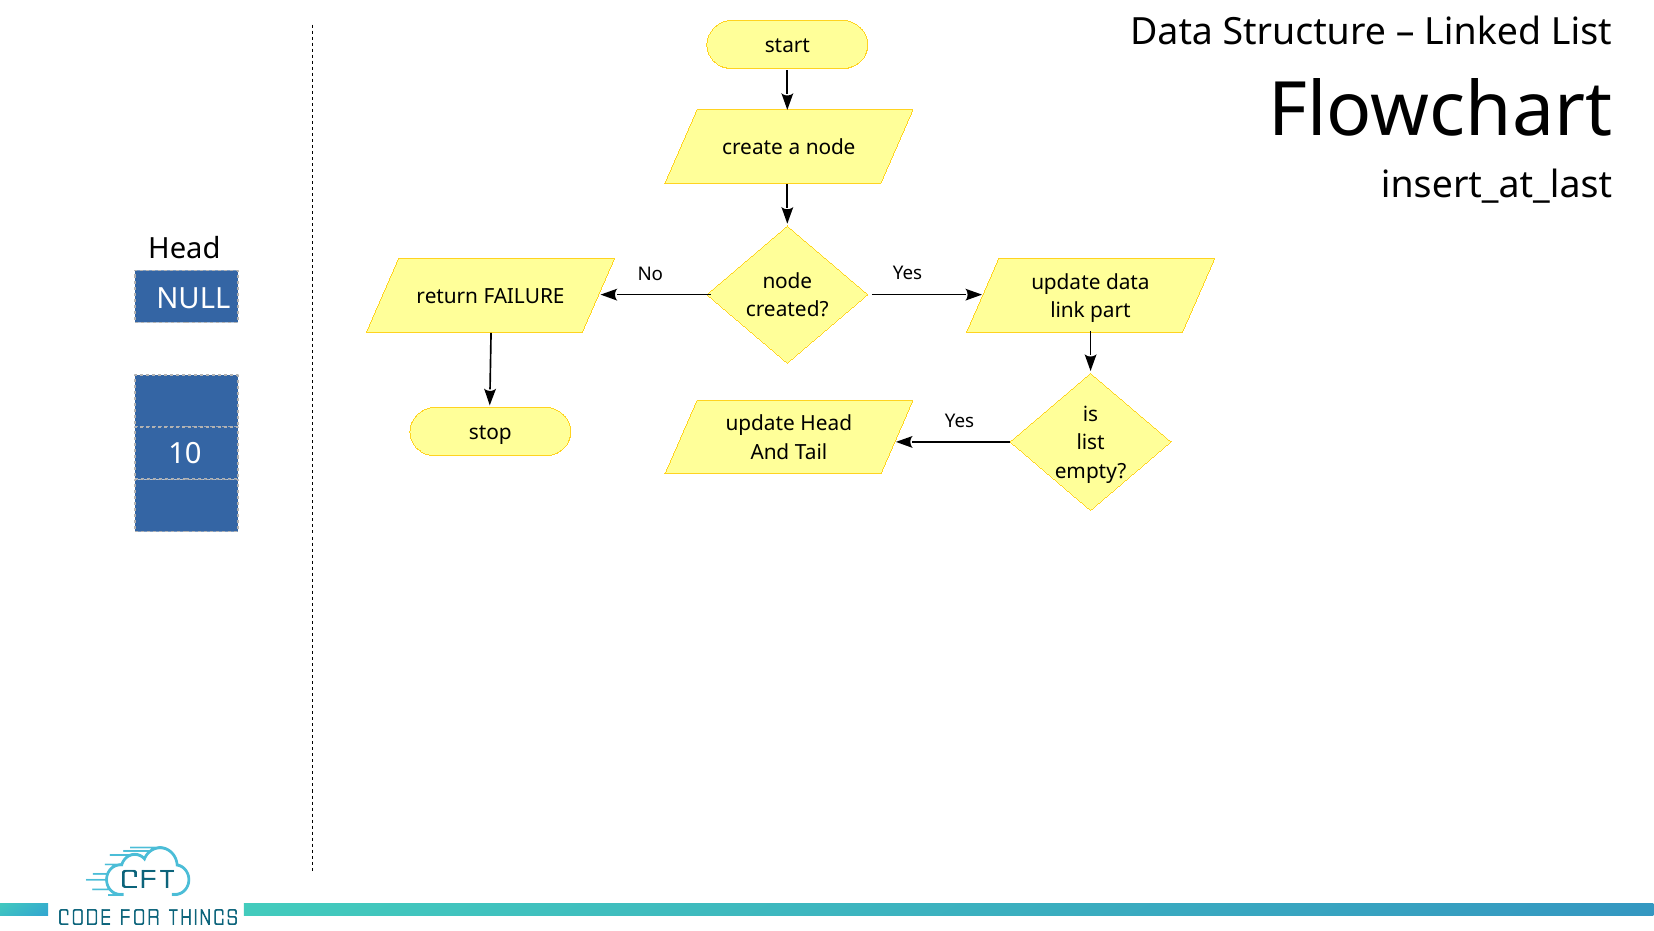

# Data Structure – Linked List Flowchart insert_at_last
start
create a node
Head
node
created?
Yes
No
return FAILURE
update data
link part
NULL
is
list
empty?
update Head
And Tail
Yes
stop
10